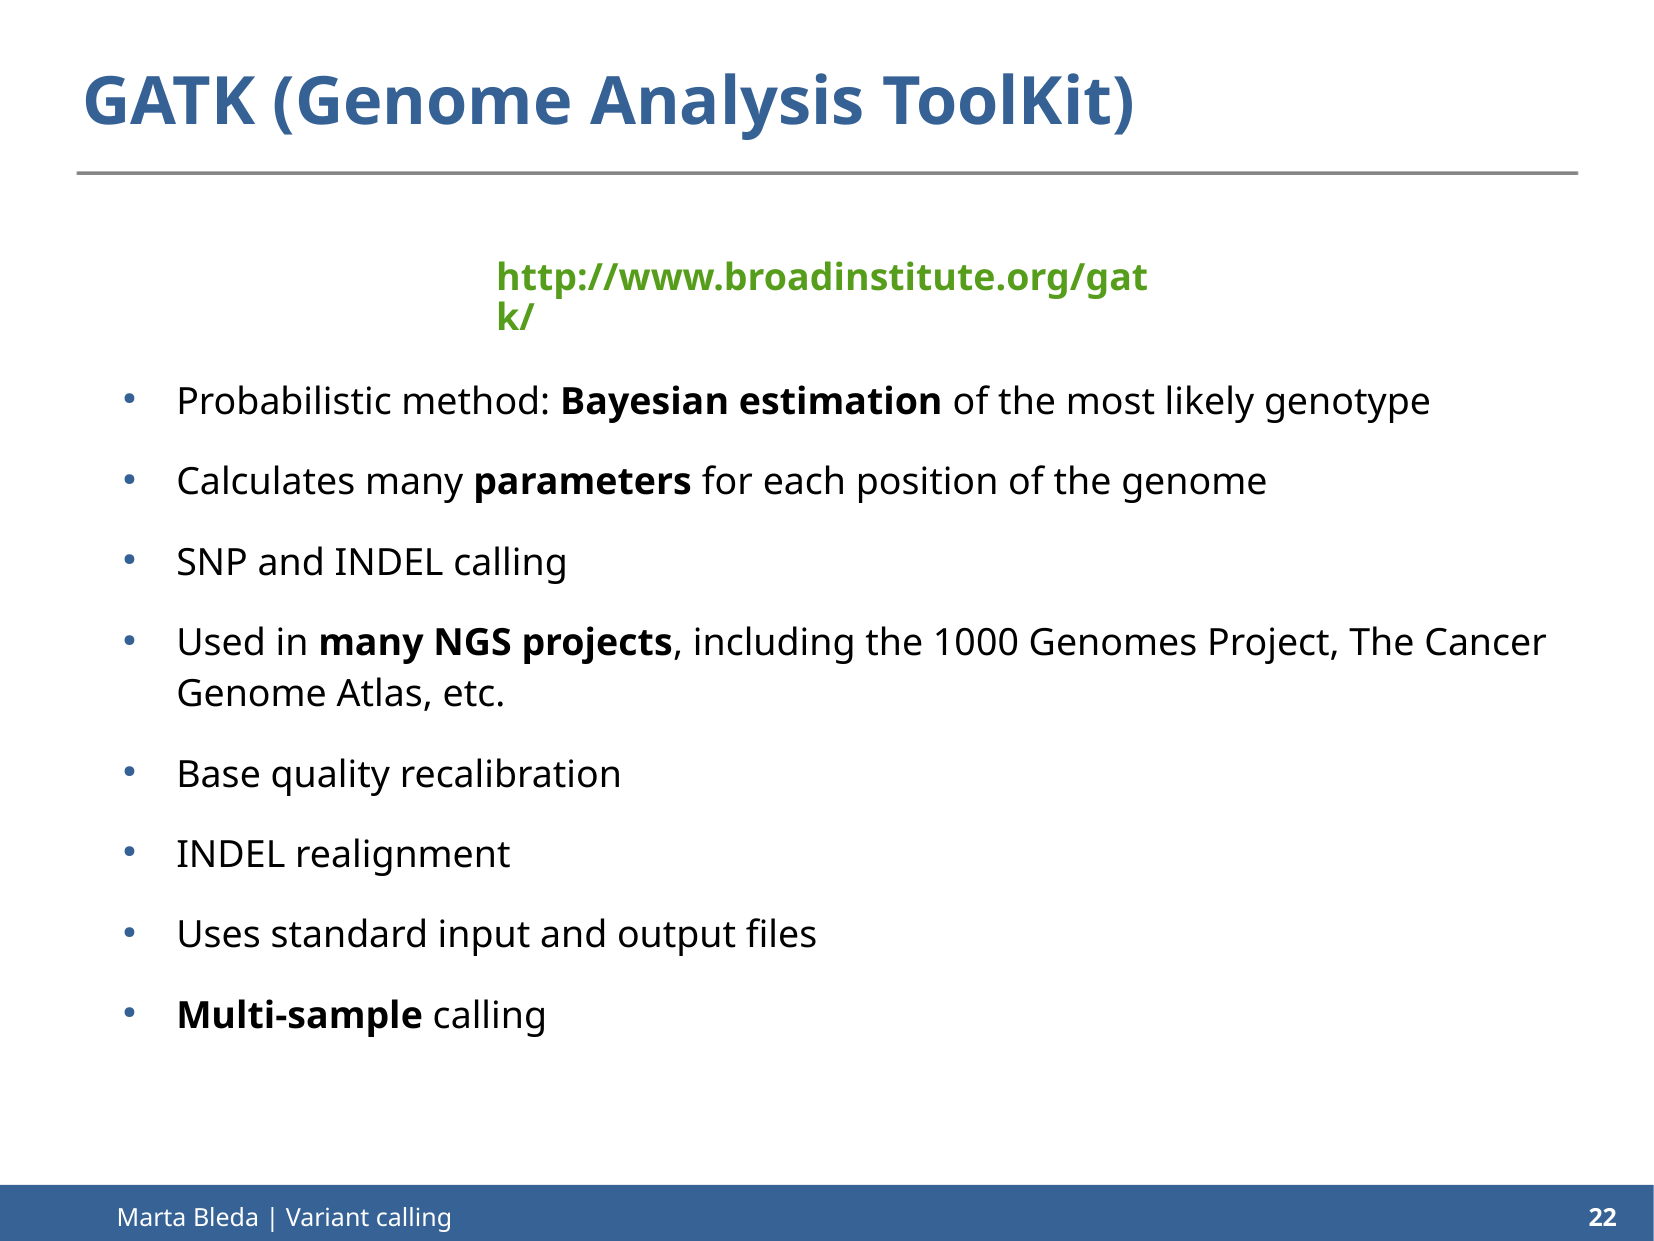

GATK (Genome Analysis ToolKit)
http://www.broadinstitute.org/gatk/
# Probabilistic method: Bayesian estimation of the most likely genotype
Calculates many parameters for each position of the genome
SNP and INDEL calling
Used in many NGS projects, including the 1000 Genomes Project, The Cancer Genome Atlas, etc.
Base quality recalibration
INDEL realignment
Uses standard input and output files
Multi-sample calling
Marta Bleda | Variant calling
22